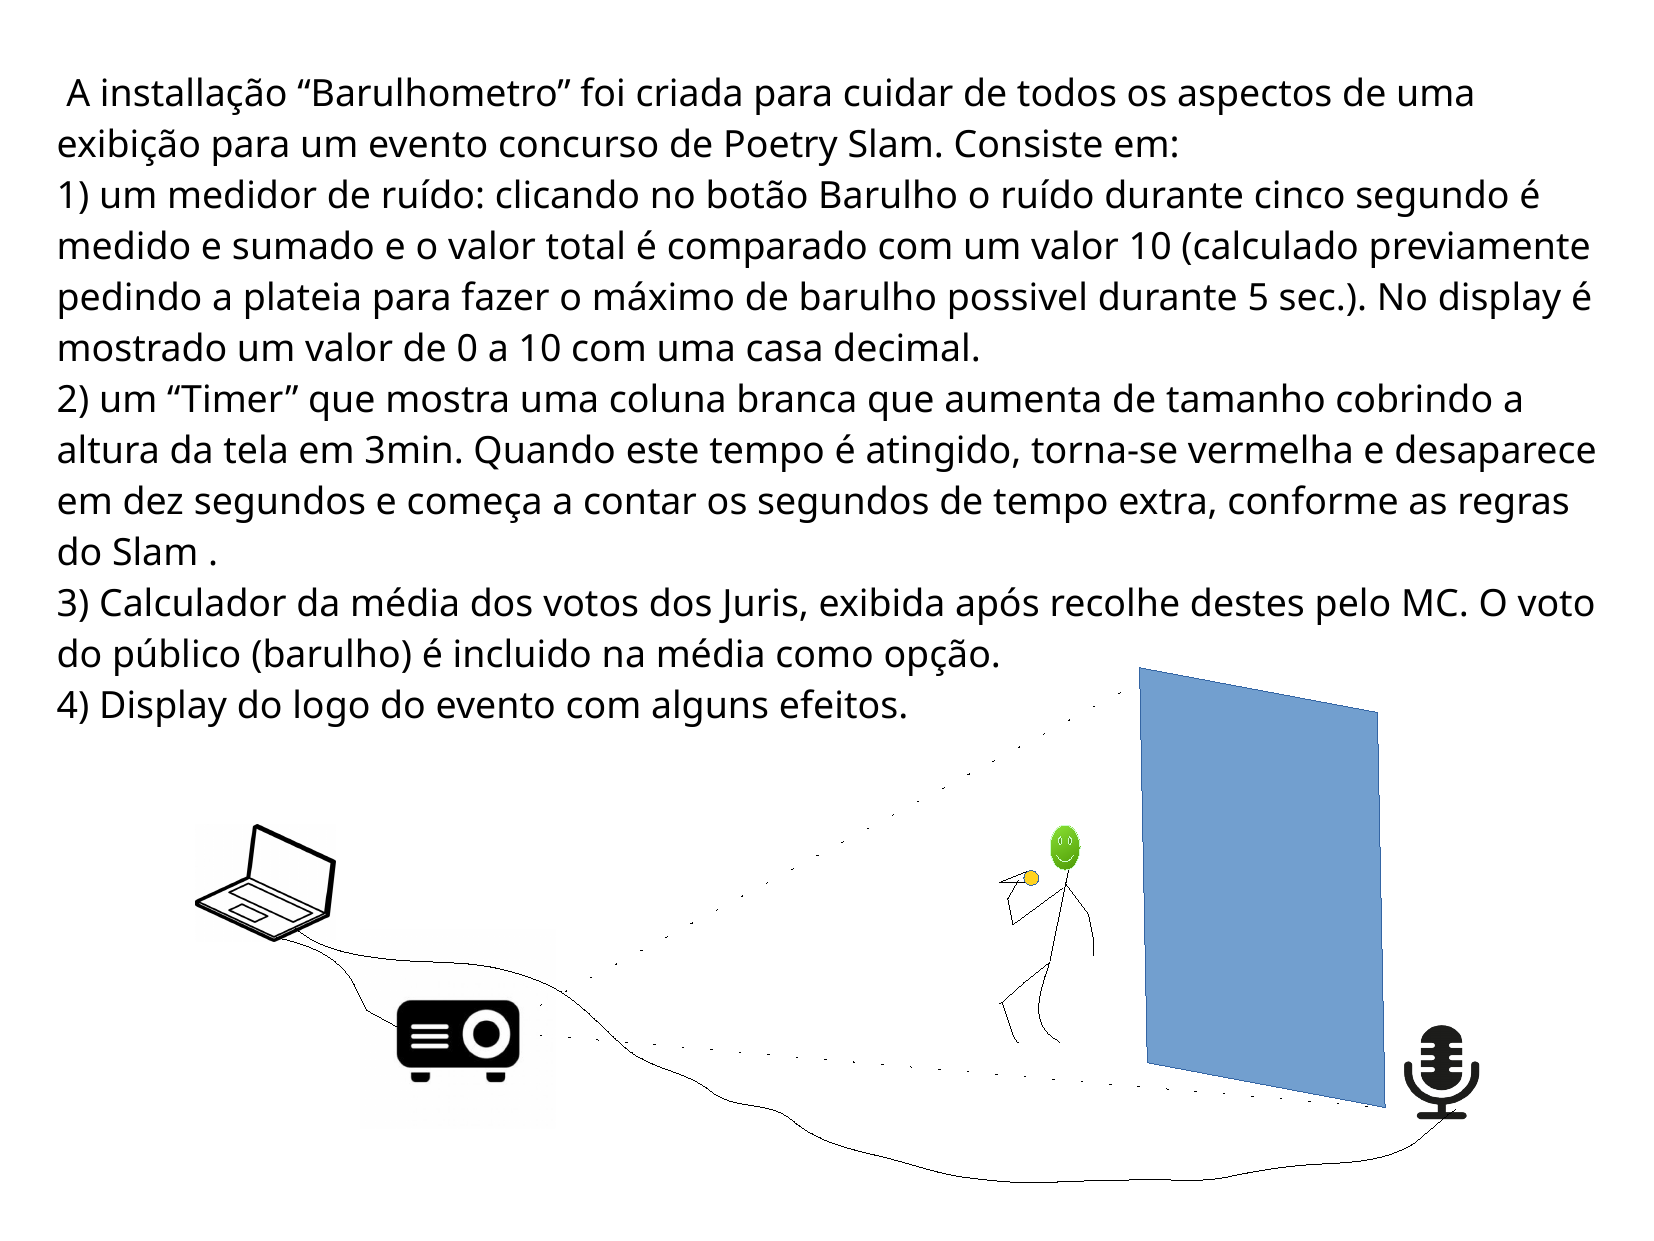

A installação “Barulhometro” foi criada para cuidar de todos os aspectos de uma exibição para um evento concurso de Poetry Slam. Consiste em:
1) um medidor de ruído: clicando no botão Barulho o ruído durante cinco segundo é medido e sumado e o valor total é comparado com um valor 10 (calculado previamente pedindo a plateia para fazer o máximo de barulho possivel durante 5 sec.). No display é mostrado um valor de 0 a 10 com uma casa decimal.
2) um “Timer” que mostra uma coluna branca que aumenta de tamanho cobrindo a altura da tela em 3min. Quando este tempo é atingido, torna-se vermelha e desaparece em dez segundos e começa a contar os segundos de tempo extra, conforme as regras do Slam .
3) Calculador da média dos votos dos Juris, exibida após recolhe destes pelo MC. O voto do público (barulho) é incluido na média como opção.
4) Display do logo do evento com alguns efeitos.